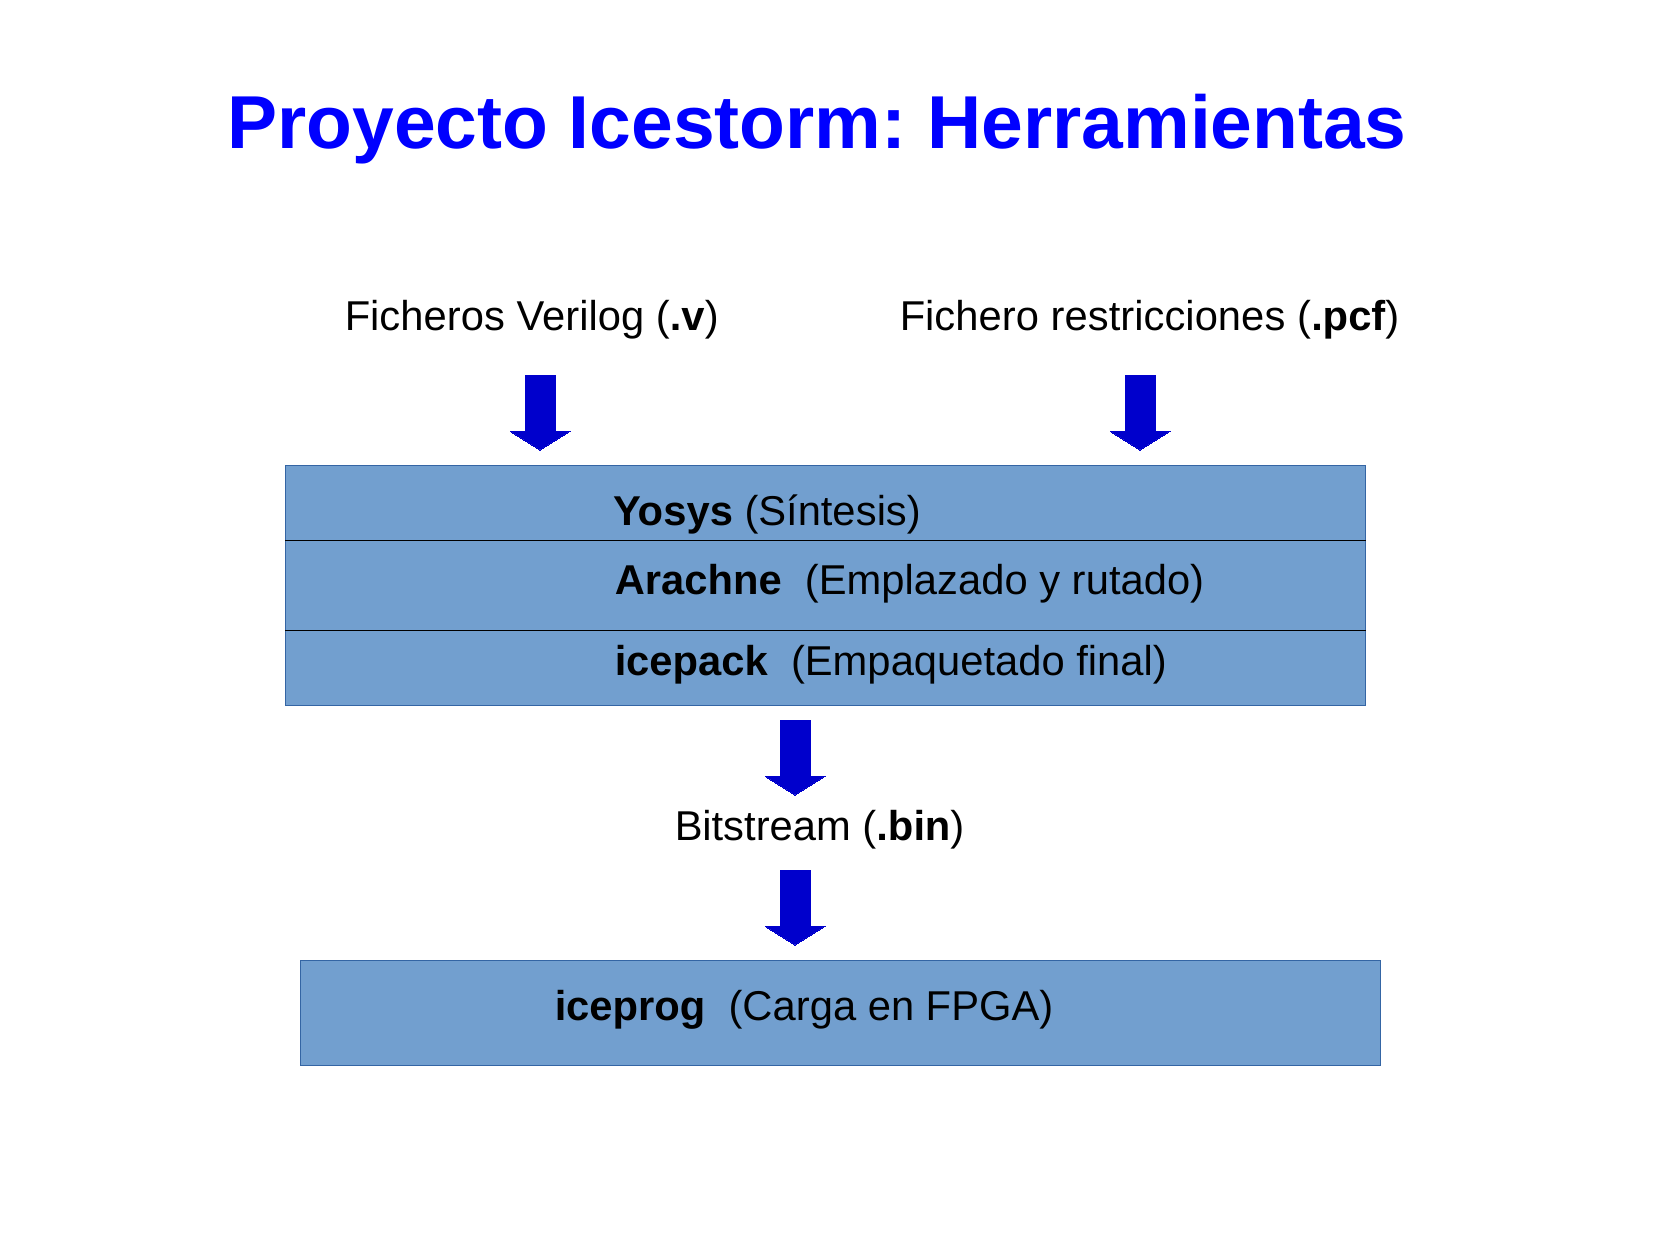

Proyecto Icestorm: Herramientas
Ficheros Verilog (.v)
Fichero restricciones (.pcf)
Yosys (Síntesis)
Arachne (Emplazado y rutado)
icepack (Empaquetado final)
Bitstream (.bin)
iceprog (Carga en FPGA)